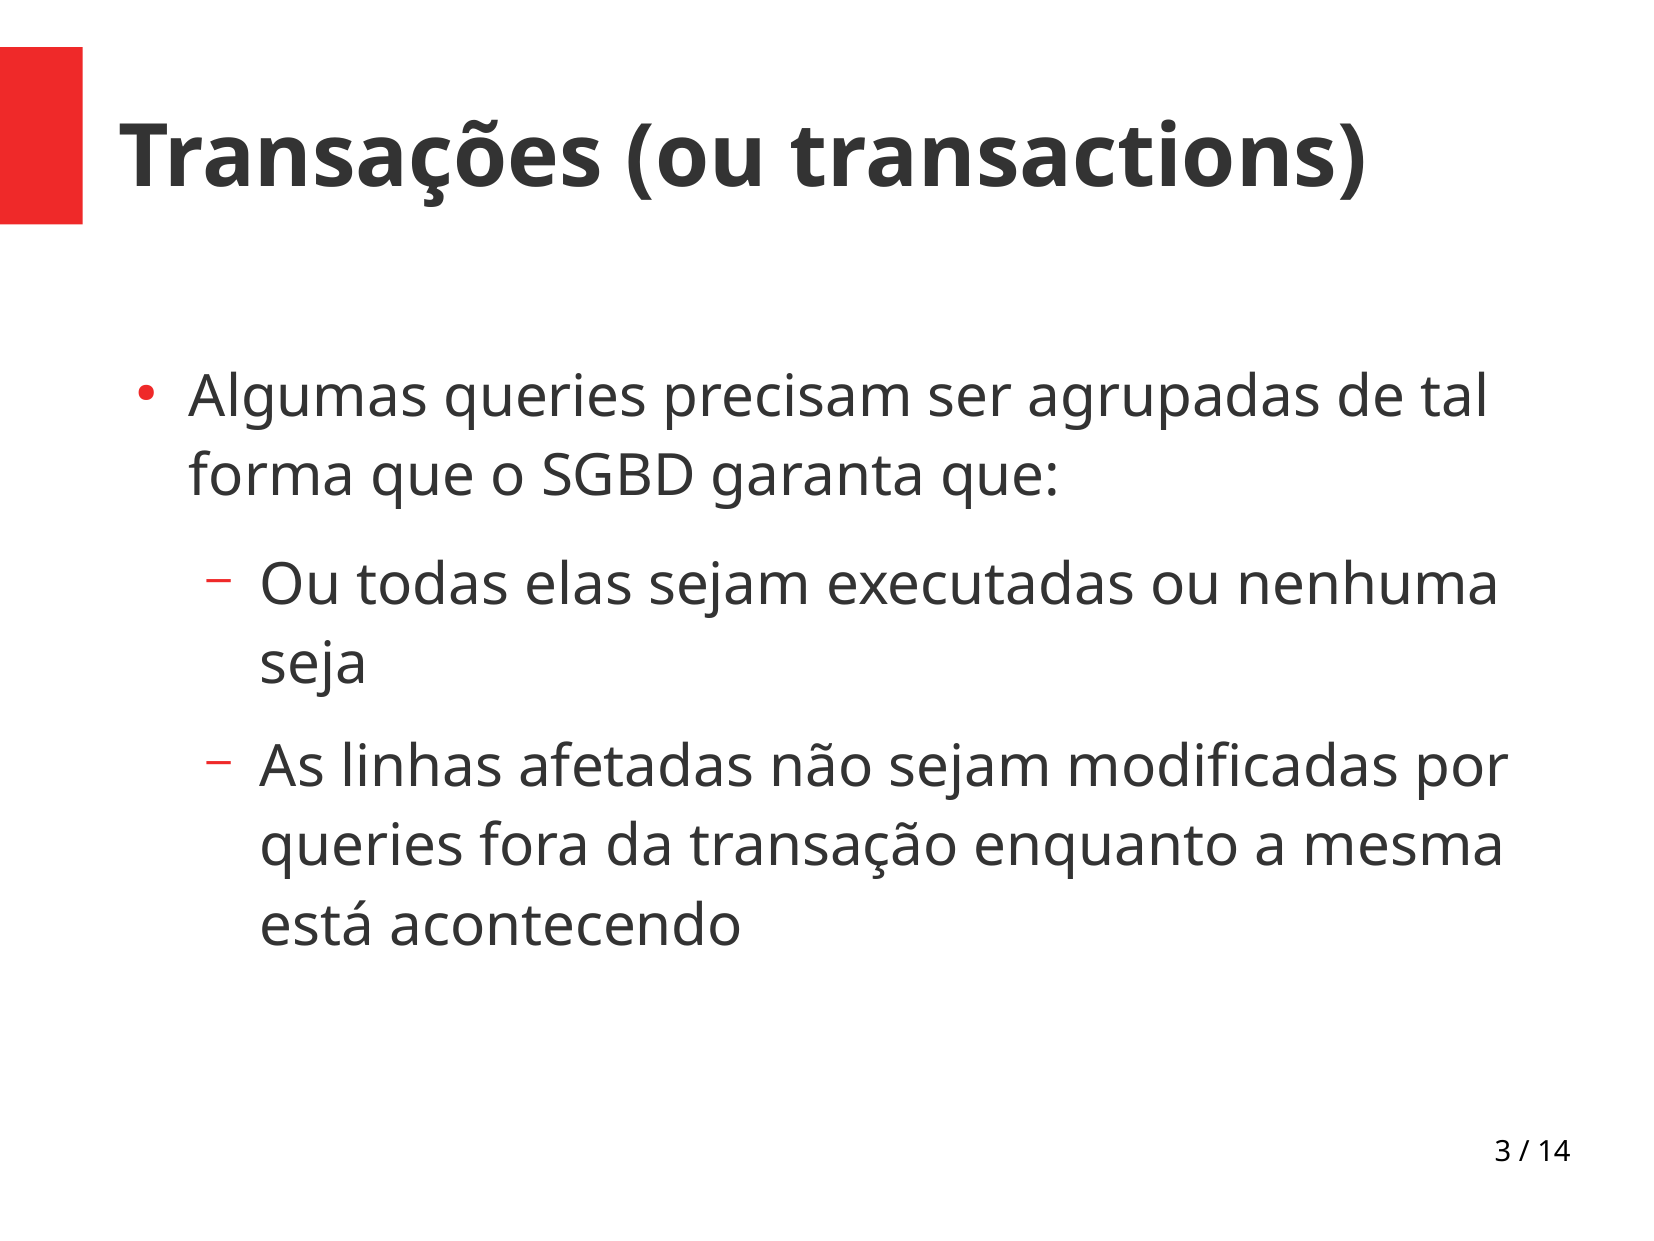

# Transações (ou transactions)
Algumas queries precisam ser agrupadas de tal forma que o SGBD garanta que:
Ou todas elas sejam executadas ou nenhuma seja
As linhas afetadas não sejam modificadas por queries fora da transação enquanto a mesma está acontecendo
3